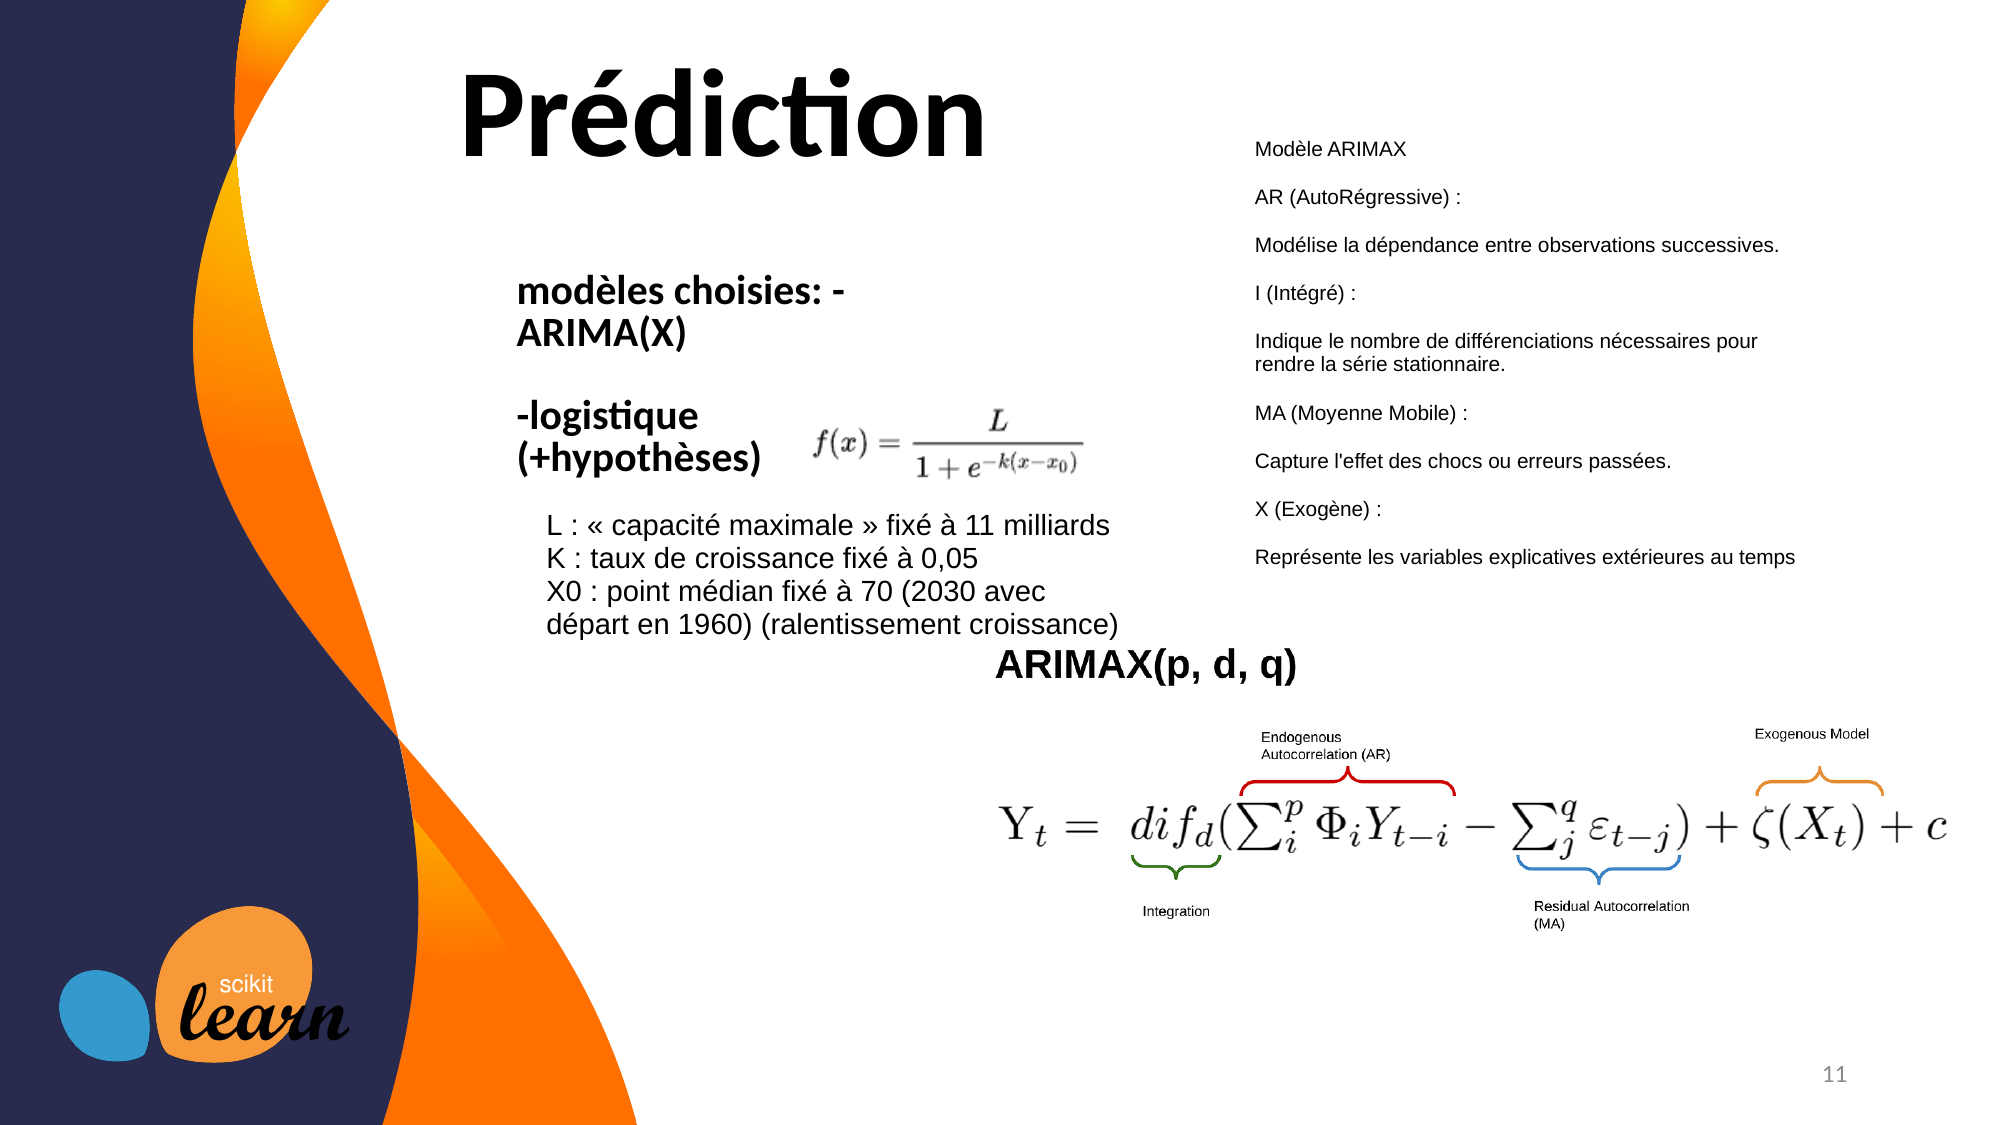

Prédiction
Modèle ARIMAX
AR (AutoRégressive) :
Modélise la dépendance entre observations successives.
I (Intégré) :
Indique le nombre de différenciations nécessaires pour rendre la série stationnaire.
MA (Moyenne Mobile) :
Capture l'effet des chocs ou erreurs passées.
X (Exogène) :
Représente les variables explicatives extérieures au temps
modèles choisies: -ARIMA(X)
-logistique (+hypothèses)
L : « capacité maximale » fixé à 11 milliards
K : taux de croissance fixé à 0,05
X0 : point médian fixé à 70 (2030 avec départ en 1960) (ralentissement croissance)
11